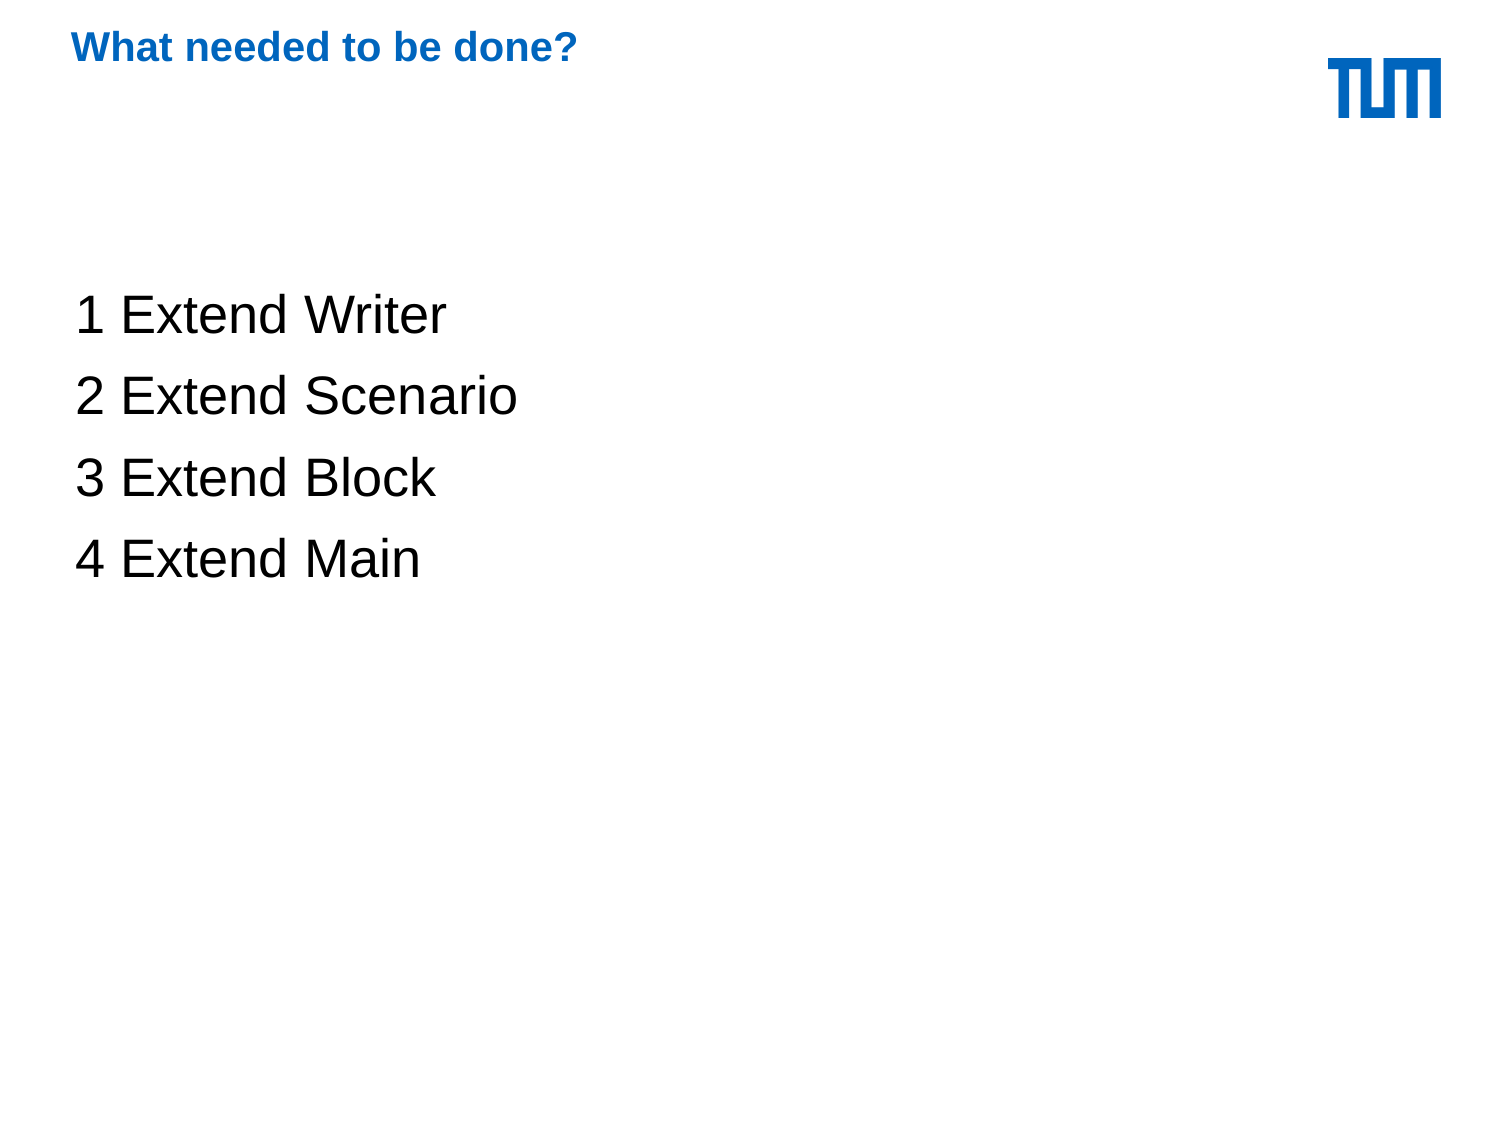

# What needed to be done?
1 Extend Writer
2 Extend Scenario
3 Extend Block
4 Extend Main